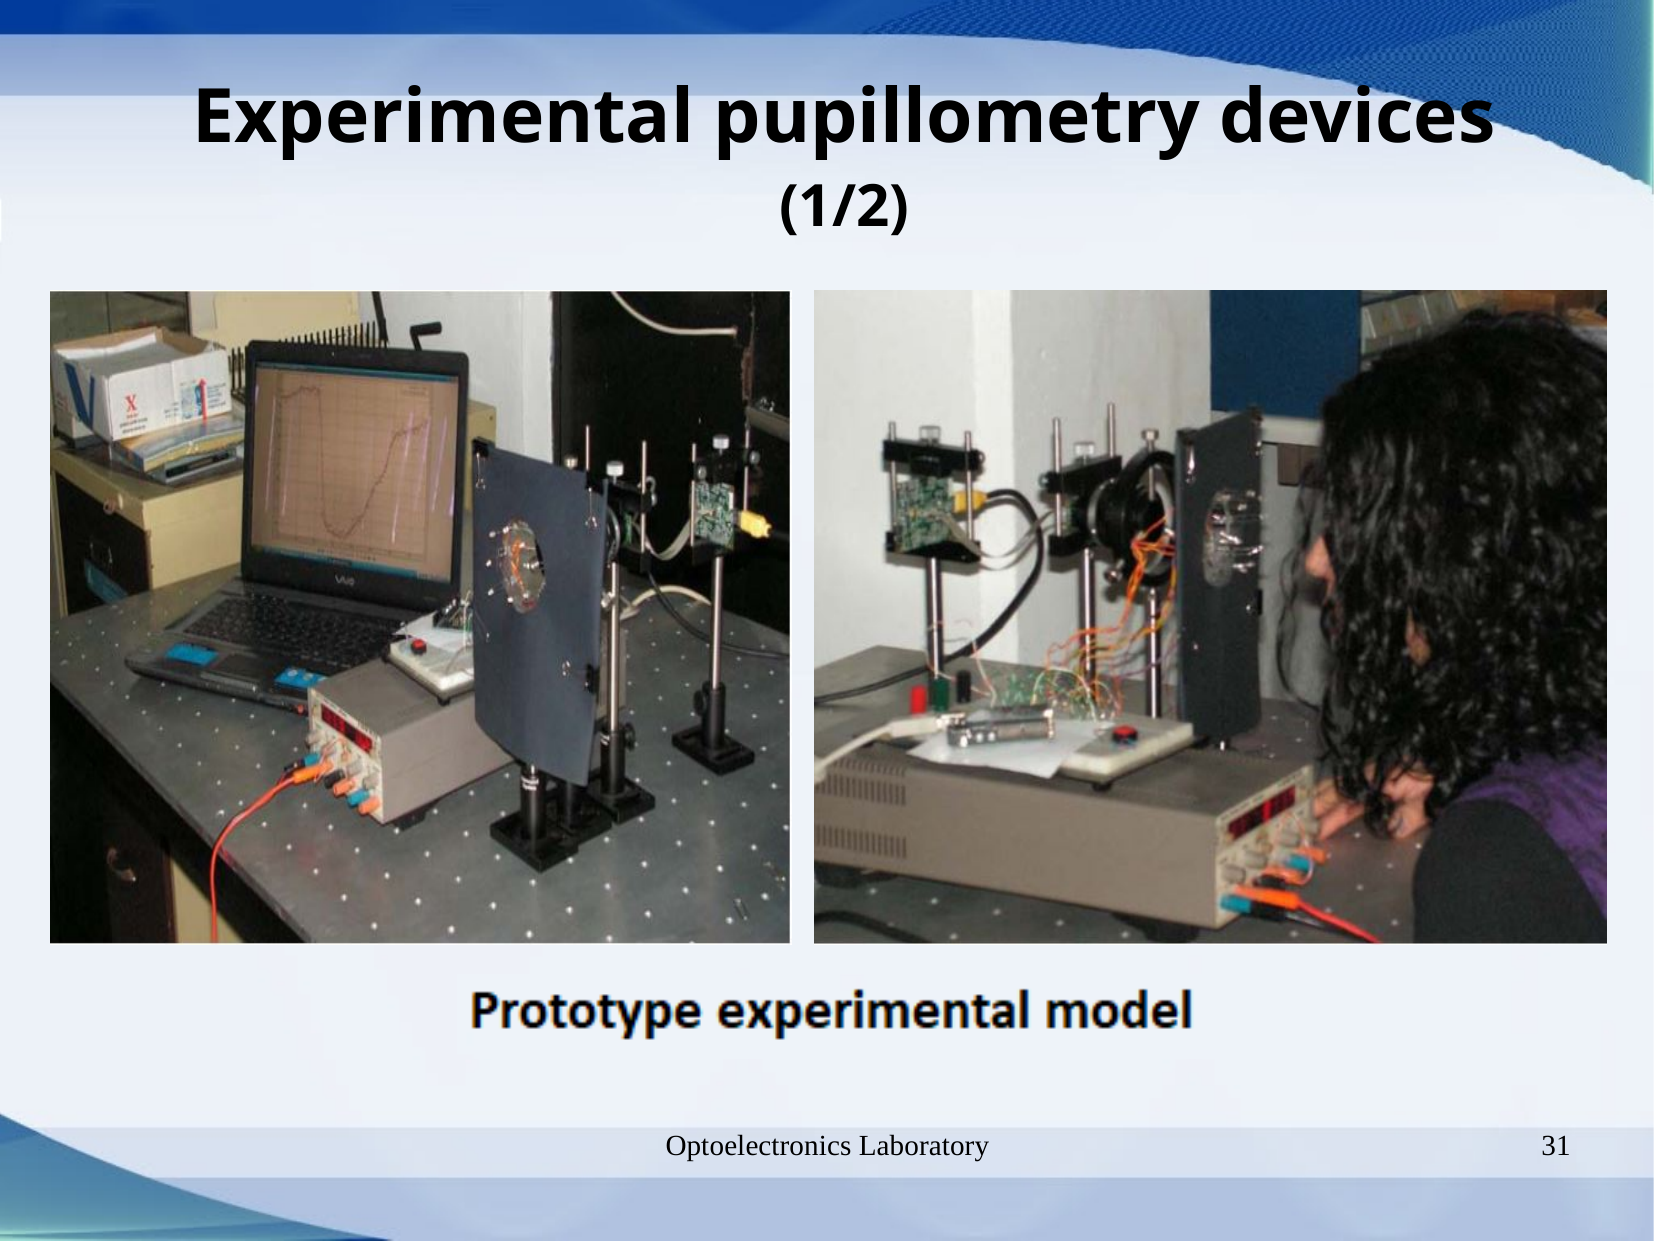

# Experimental pupillometry devices (1/2)
Optoelectronics Laboratory
31